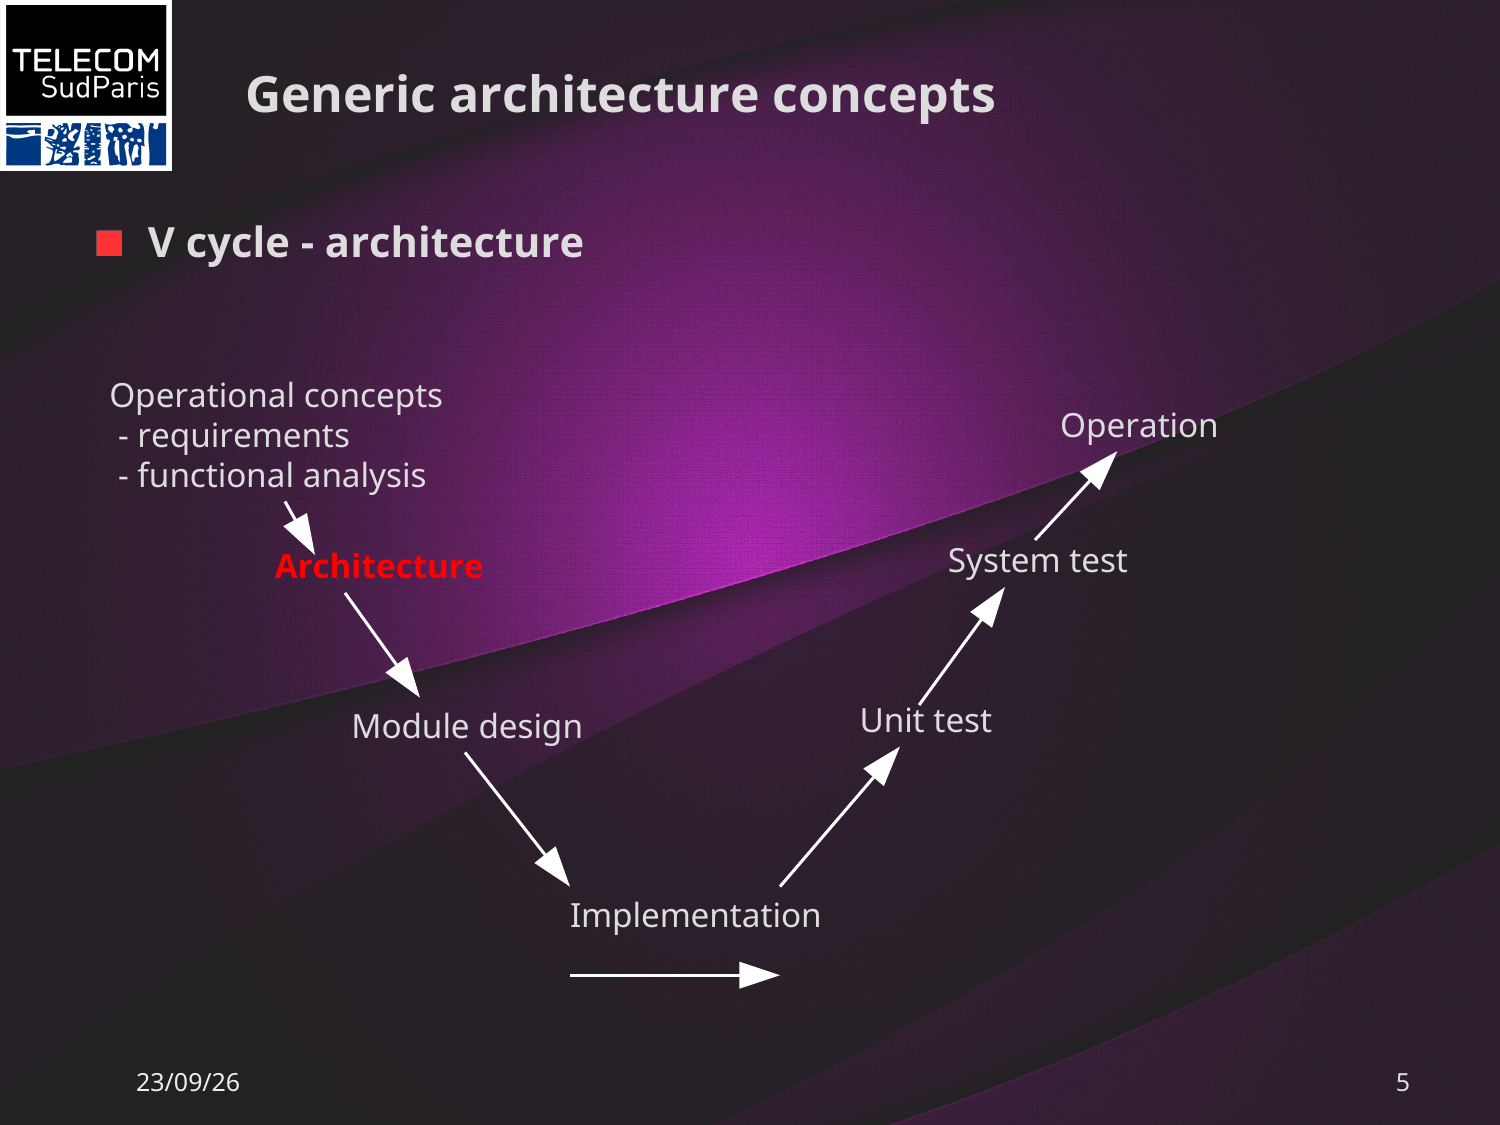

# Generic architecture concepts
V cycle - architecture
Operational concepts
 - requirements
 - functional analysis
Operation
System test
Architecture
Unit test
Module design
Implementation
5